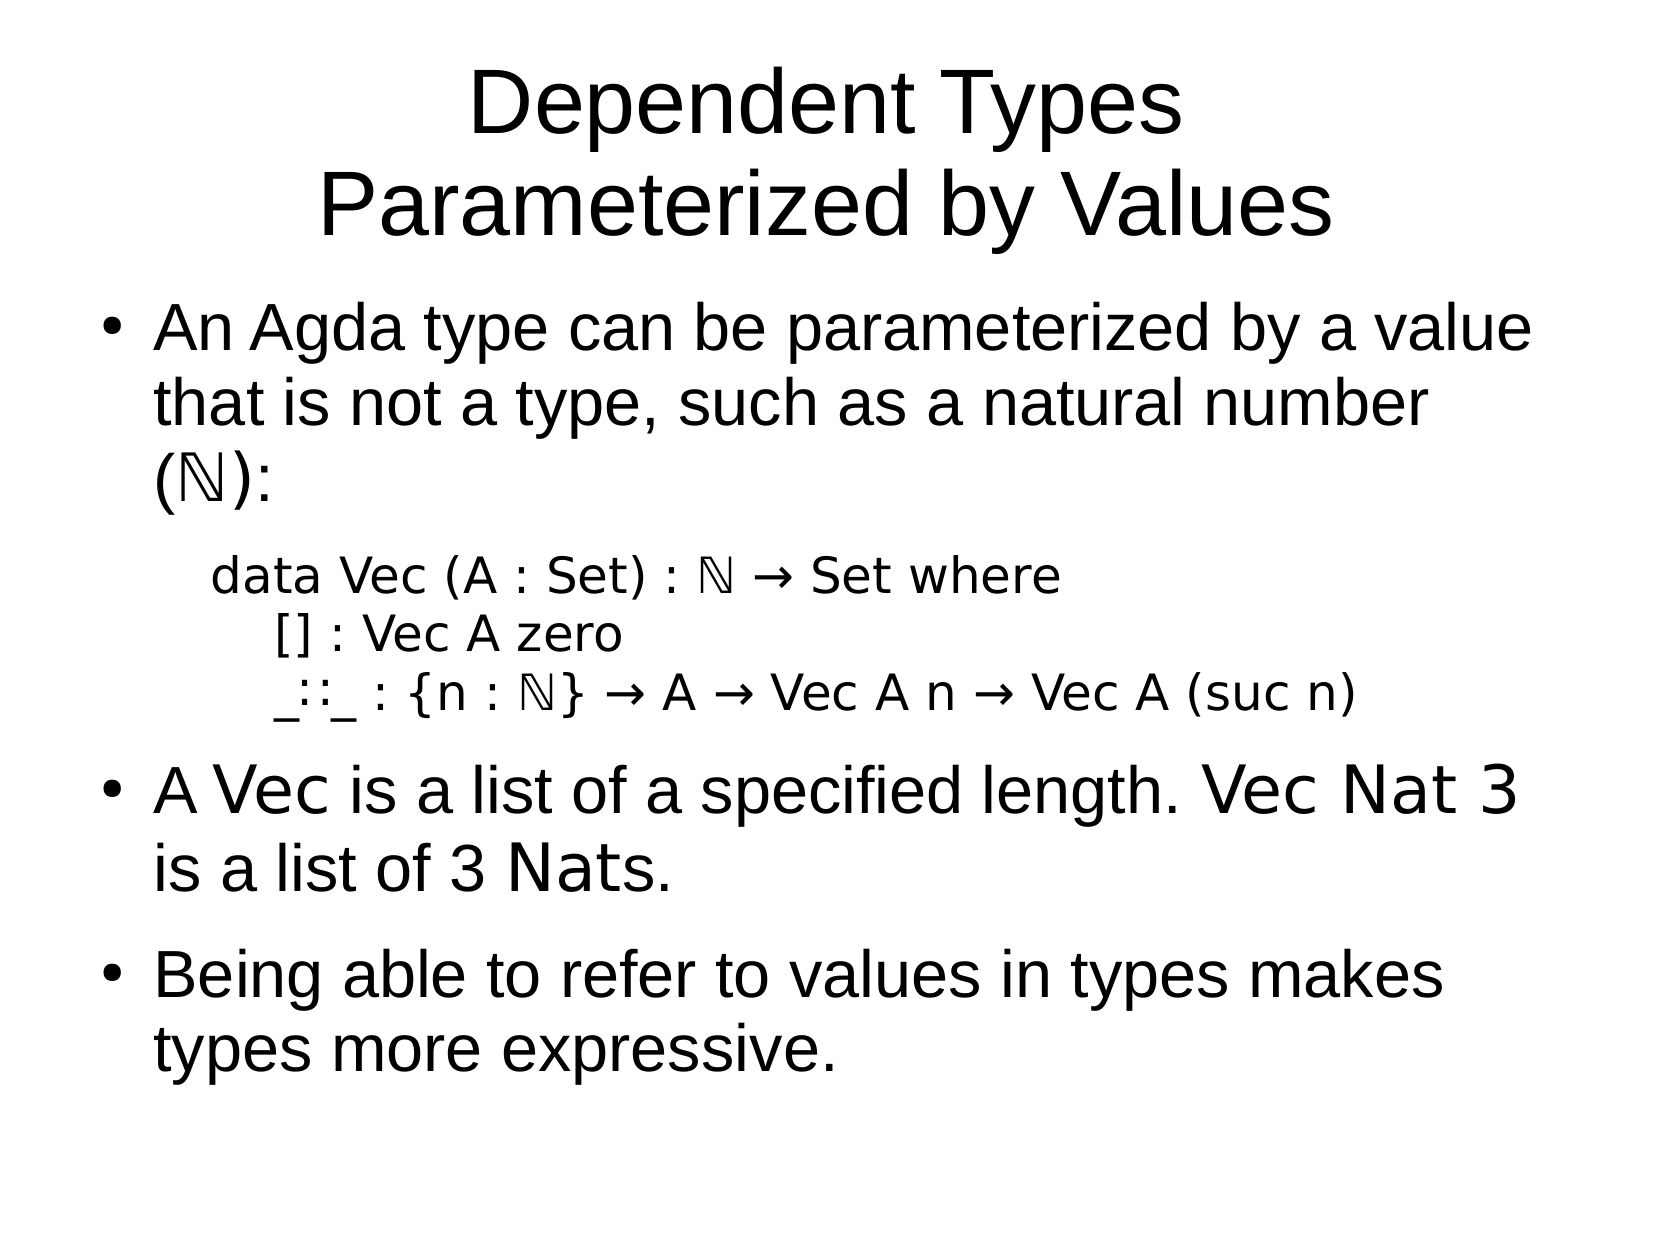

# Dependent Types Parameterized by Values
An Agda type can be parameterized by a value that is not a type, such as a natural number (ℕ):
 data Vec (A : Set) : ℕ → Set where
 [] : Vec A zero
 _∷_ : {n : ℕ} → A → Vec A n → Vec A (suc n)
A Vec is a list of a specified length. Vec Nat 3 is a list of 3 Nats.
Being able to refer to values in types makes types more expressive.